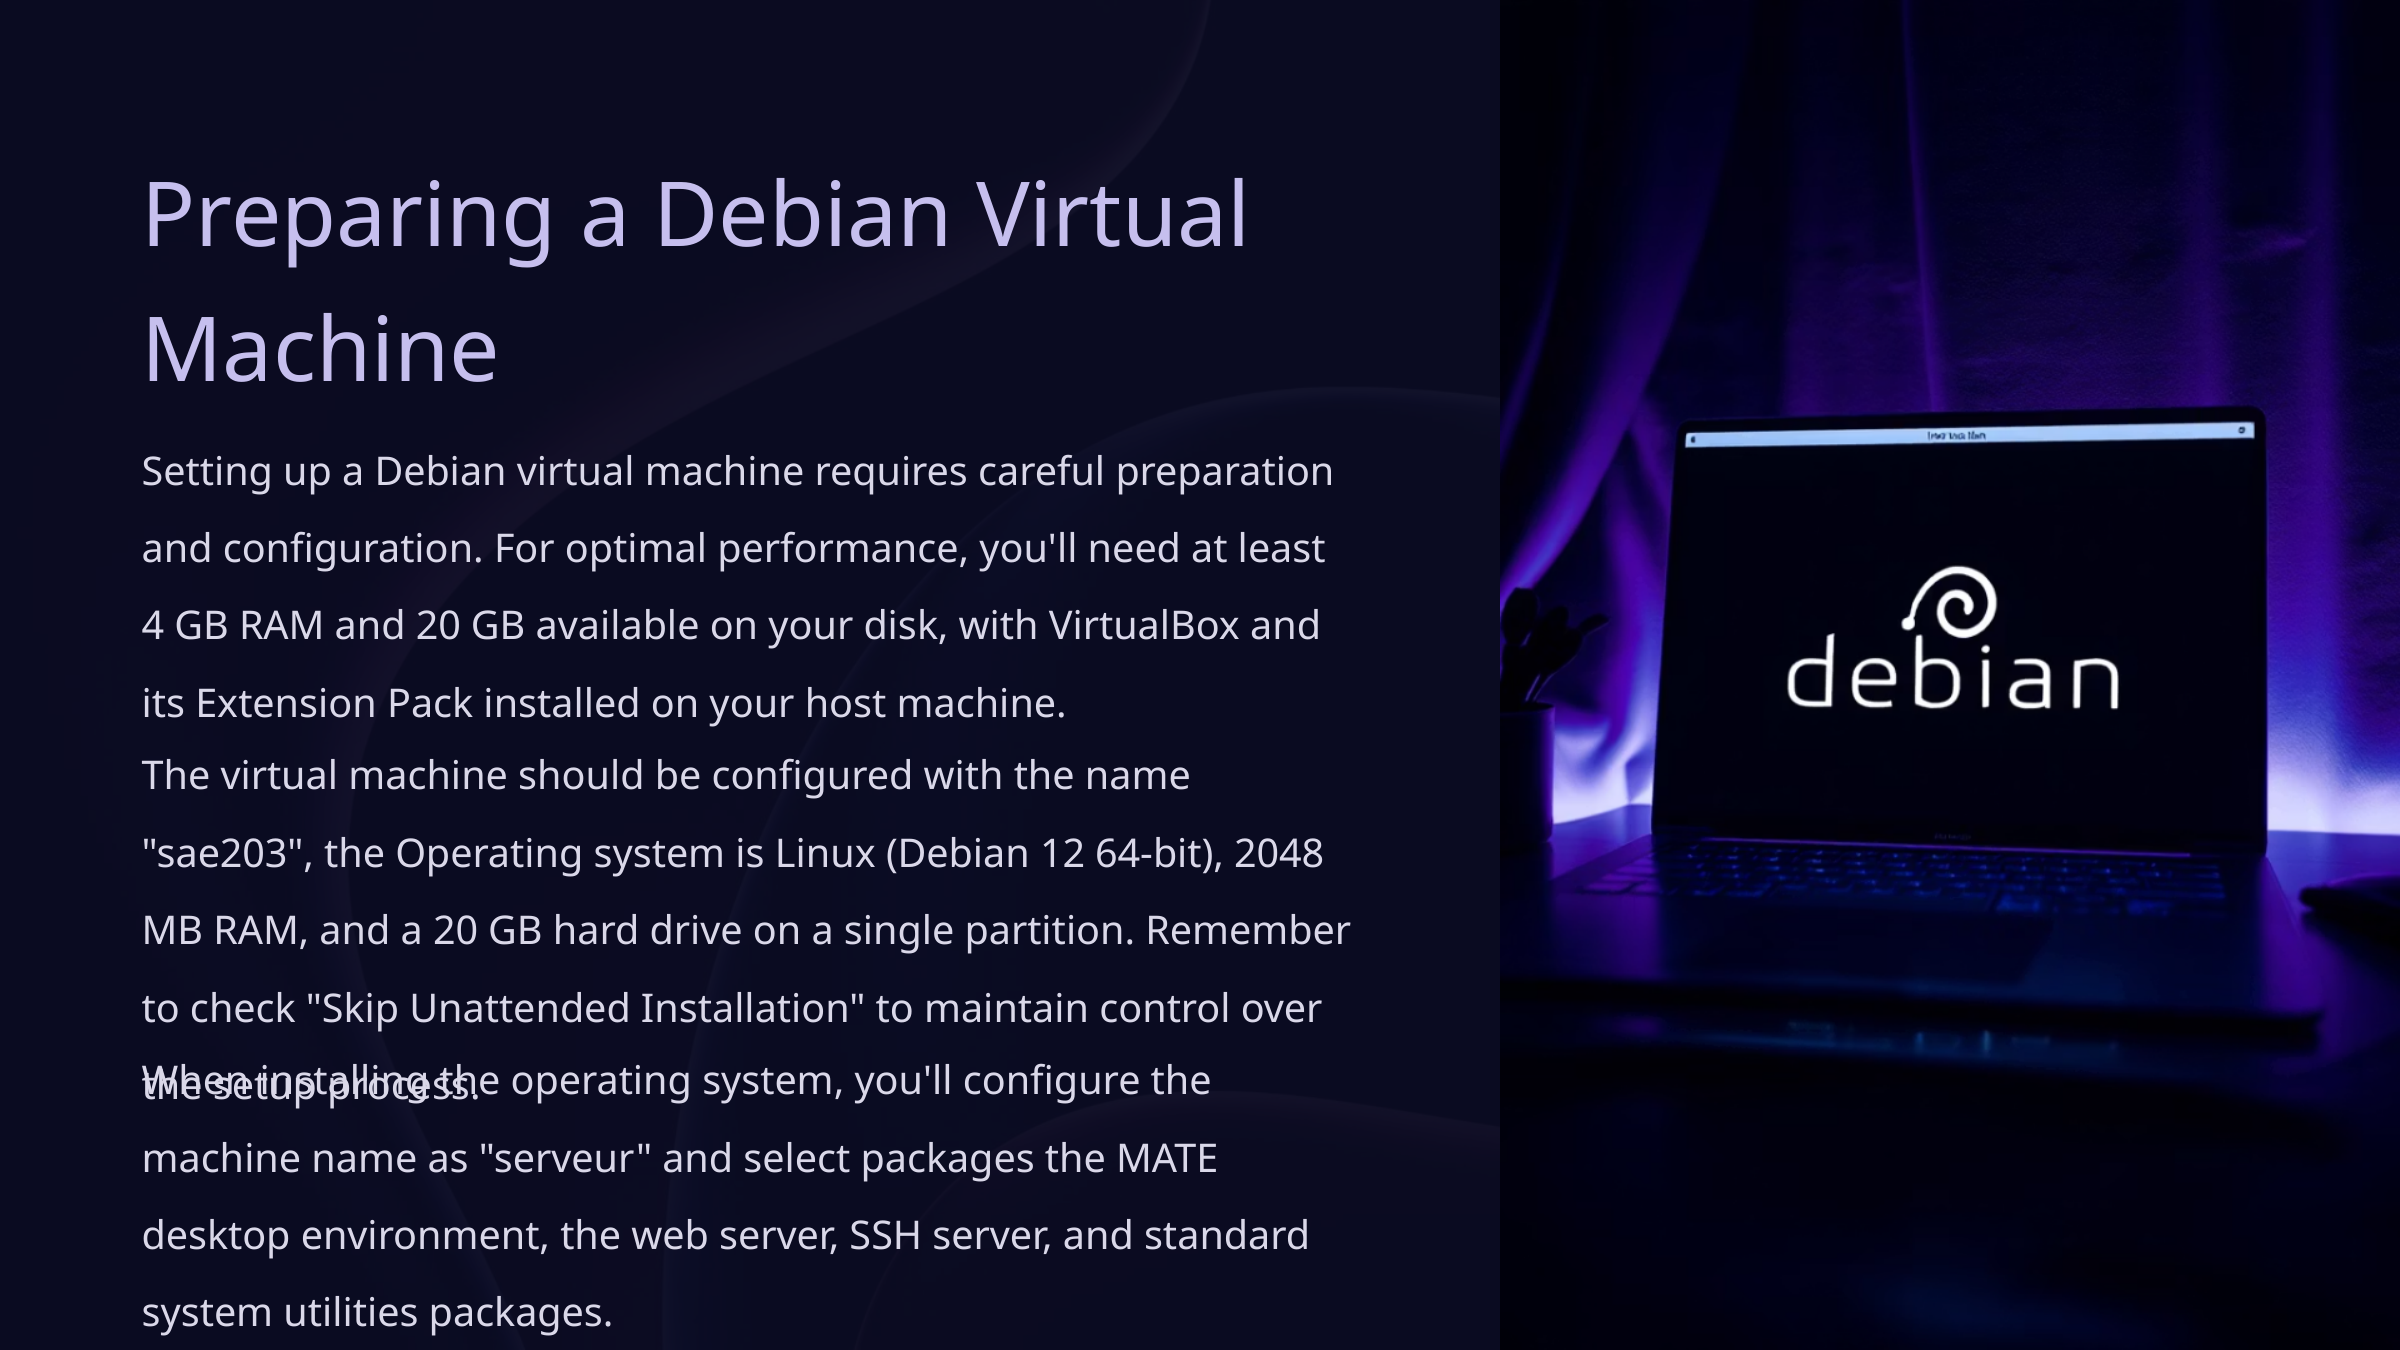

Preparing a Debian Virtual Machine
Setting up a Debian virtual machine requires careful preparation and configuration. For optimal performance, you'll need at least 4 GB RAM and 20 GB available on your disk, with VirtualBox and its Extension Pack installed on your host machine.
The virtual machine should be configured with the name "sae203", the Operating system is Linux (Debian 12 64-bit), 2048 MB RAM, and a 20 GB hard drive on a single partition. Remember to check "Skip Unattended Installation" to maintain control over the setup process.
When installing the operating system, you'll configure the machine name as "serveur" and select packages the MATE desktop environment, the web server, SSH server, and standard system utilities packages.